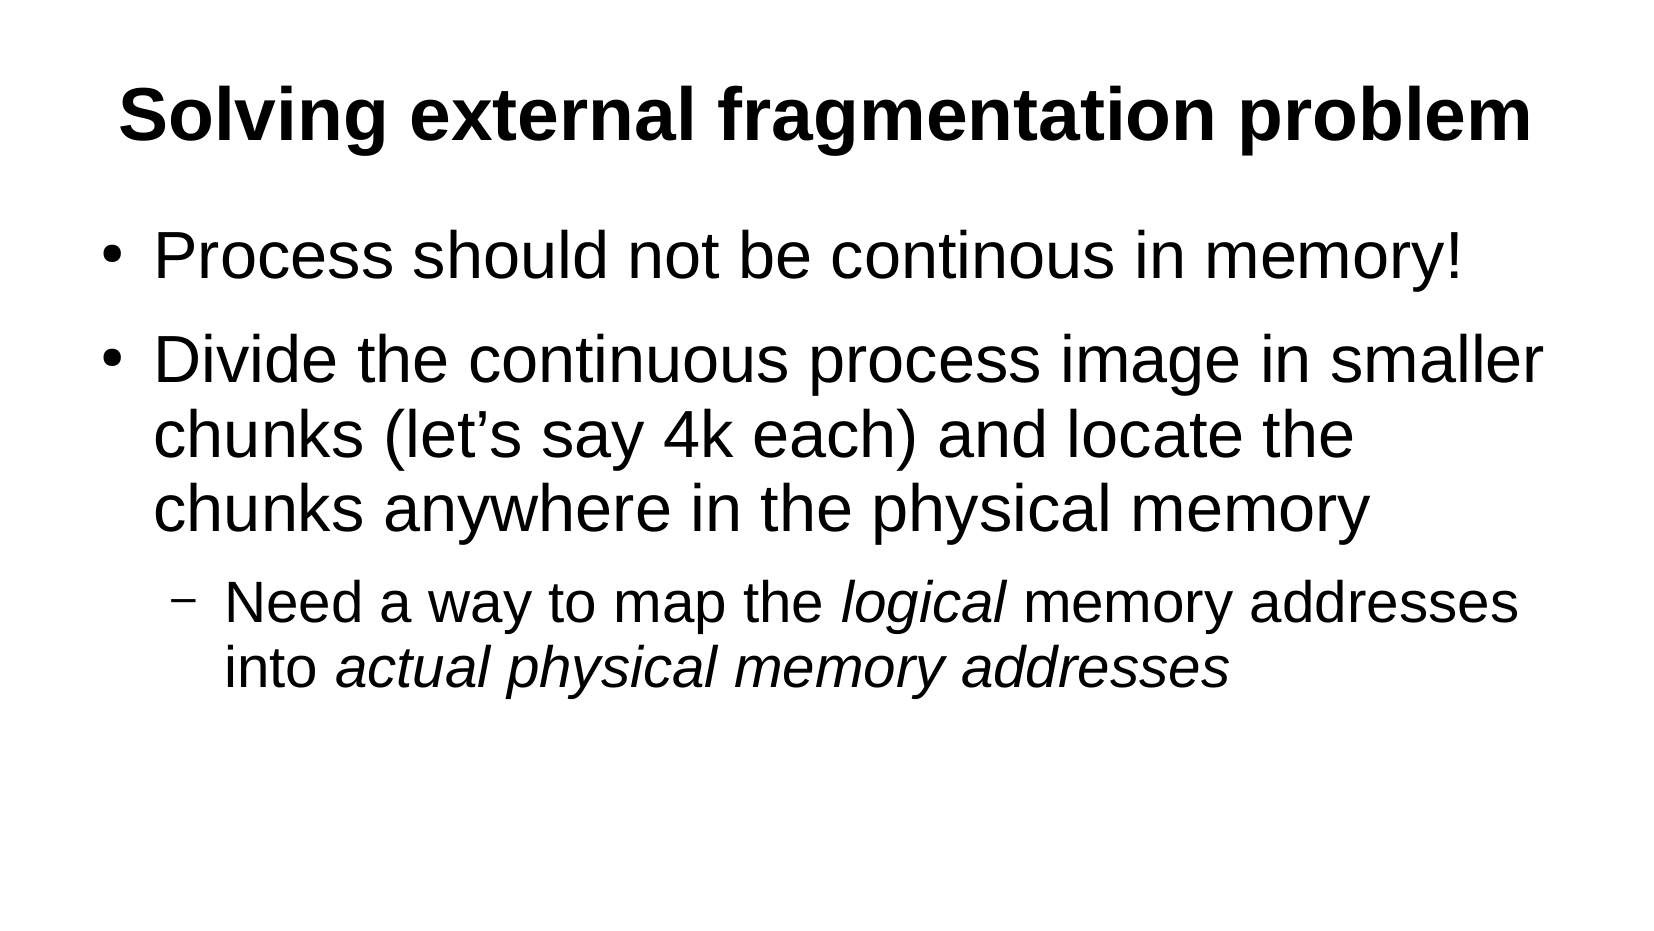

# Solving external fragmentation problem
Process should not be continous in memory!
Divide the continuous process image in smaller chunks (let’s say 4k each) and locate the chunks anywhere in the physical memory
Need a way to map the logical memory addresses into actual physical memory addresses